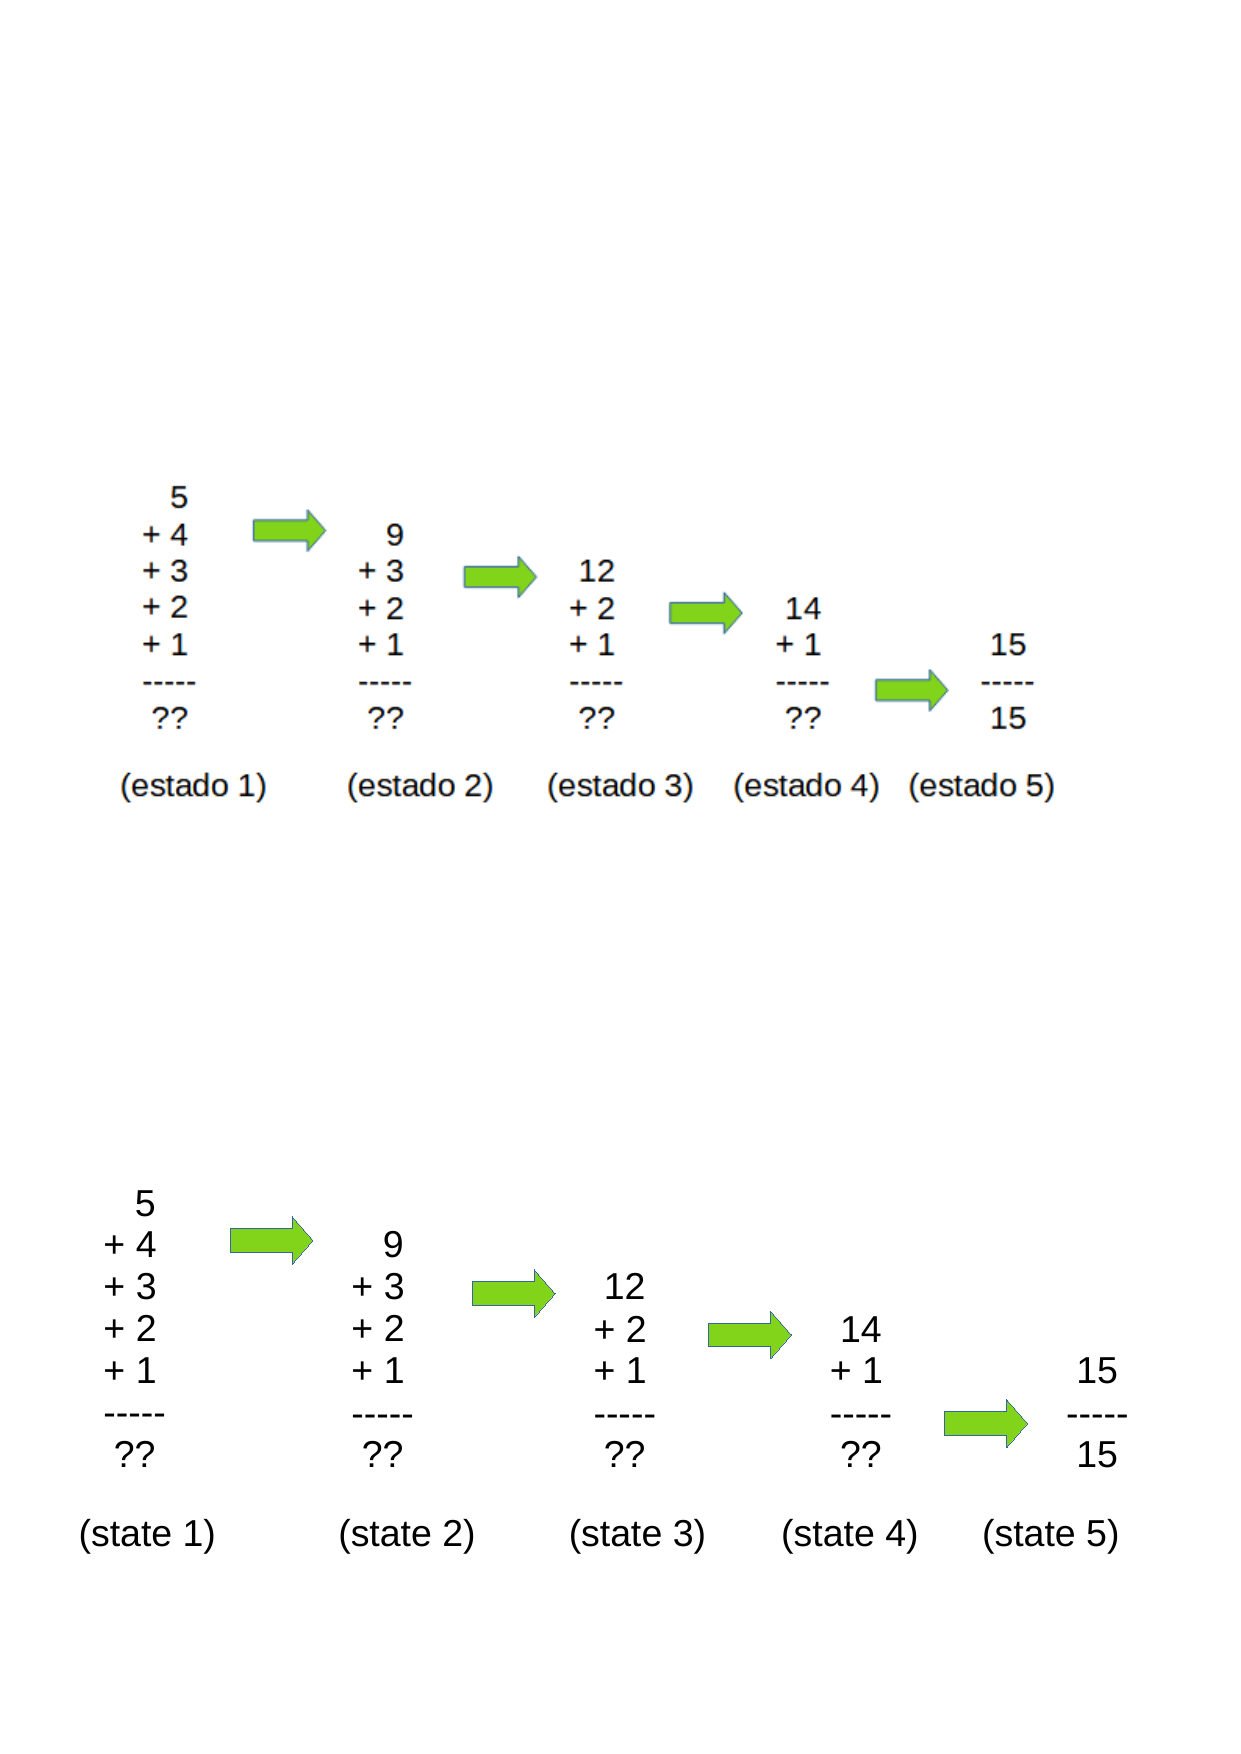

5
+ 4
+ 3
+ 2
+ 1
-----
 ??
 9
+ 3
+ 2
+ 1
-----
 ??
 12
+ 2
+ 1
-----
 ??
 14
+ 1
-----
 ??
 15
-----
 15
(state 1)
(state 2)
(state 3)
(state 4)
(state 5)